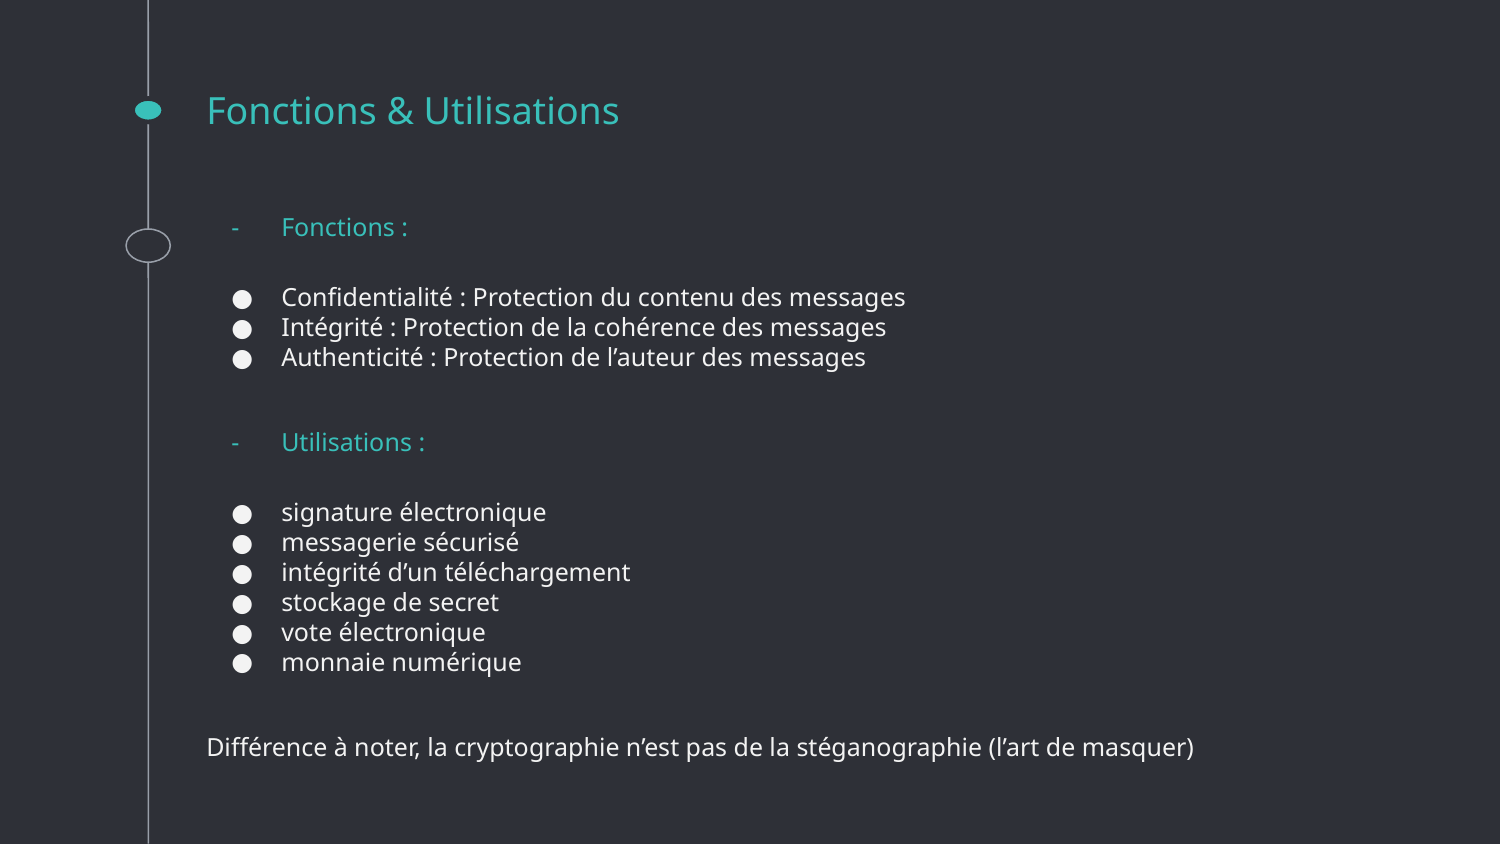

# Fonctions & Utilisations
Fonctions :
Confidentialité : Protection du contenu des messages
Intégrité : Protection de la cohérence des messages
Authenticité : Protection de l’auteur des messages
Utilisations :
signature électronique
messagerie sécurisé
intégrité d’un téléchargement
stockage de secret
vote électronique
monnaie numérique
Différence à noter, la cryptographie n’est pas de la stéganographie (l’art de masquer)